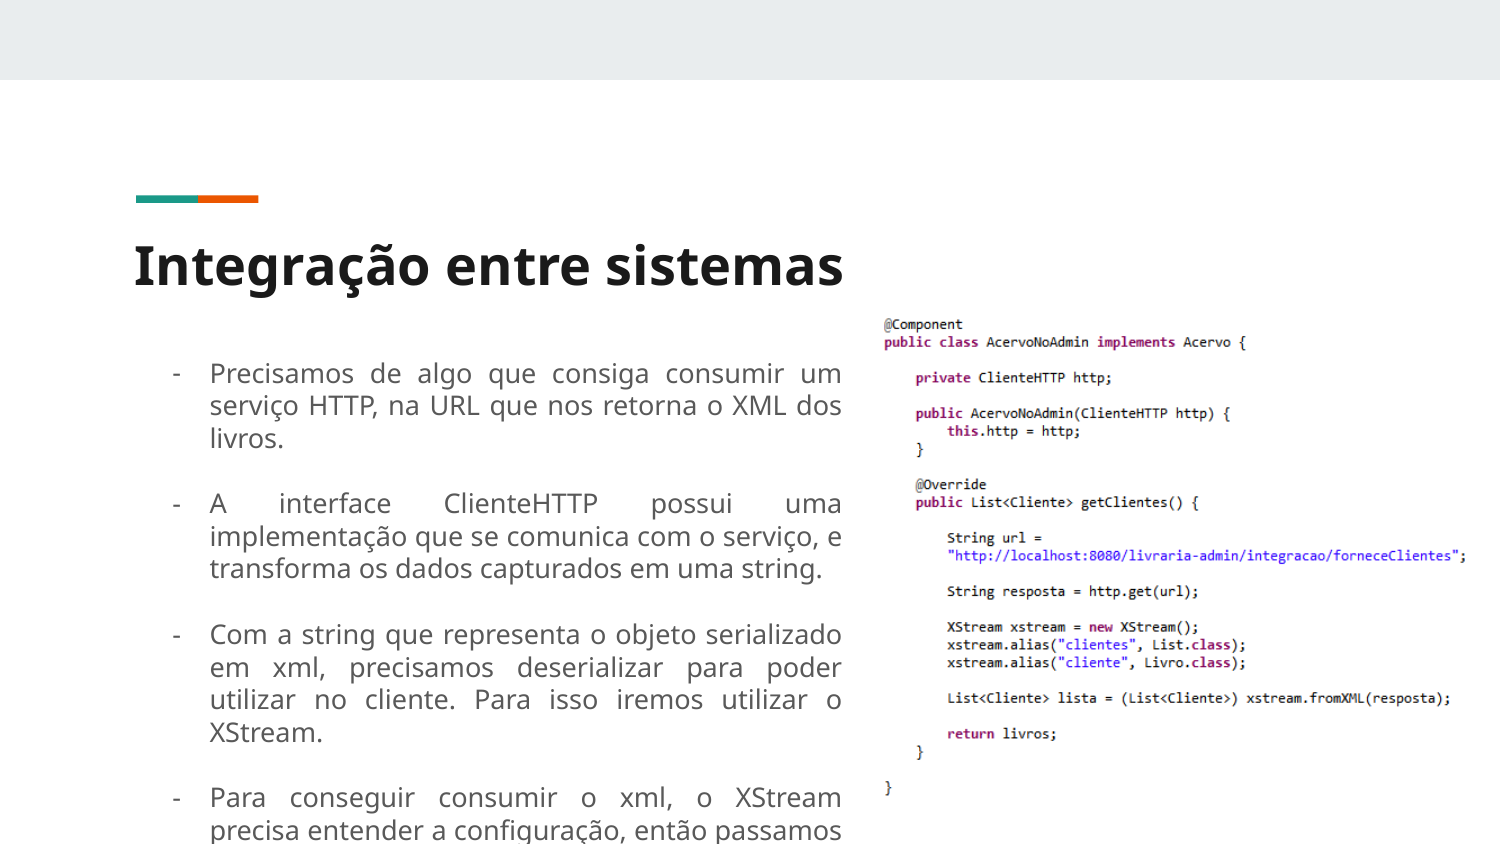

# Integração entre sistemas
Precisamos de algo que consiga consumir um serviço HTTP, na URL que nos retorna o XML dos livros.
A interface ClienteHTTP possui uma implementação que se comunica com o serviço, e transforma os dados capturados em uma string.
Com a string que representa o objeto serializado em xml, precisamos deserializar para poder utilizar no cliente. Para isso iremos utilizar o XStream.
Para conseguir consumir o xml, o XStream precisa entender a configuração, então passamos o nó raiz que representa a lista (“clientes”) e o nó que representa os elementos (“cliente”)